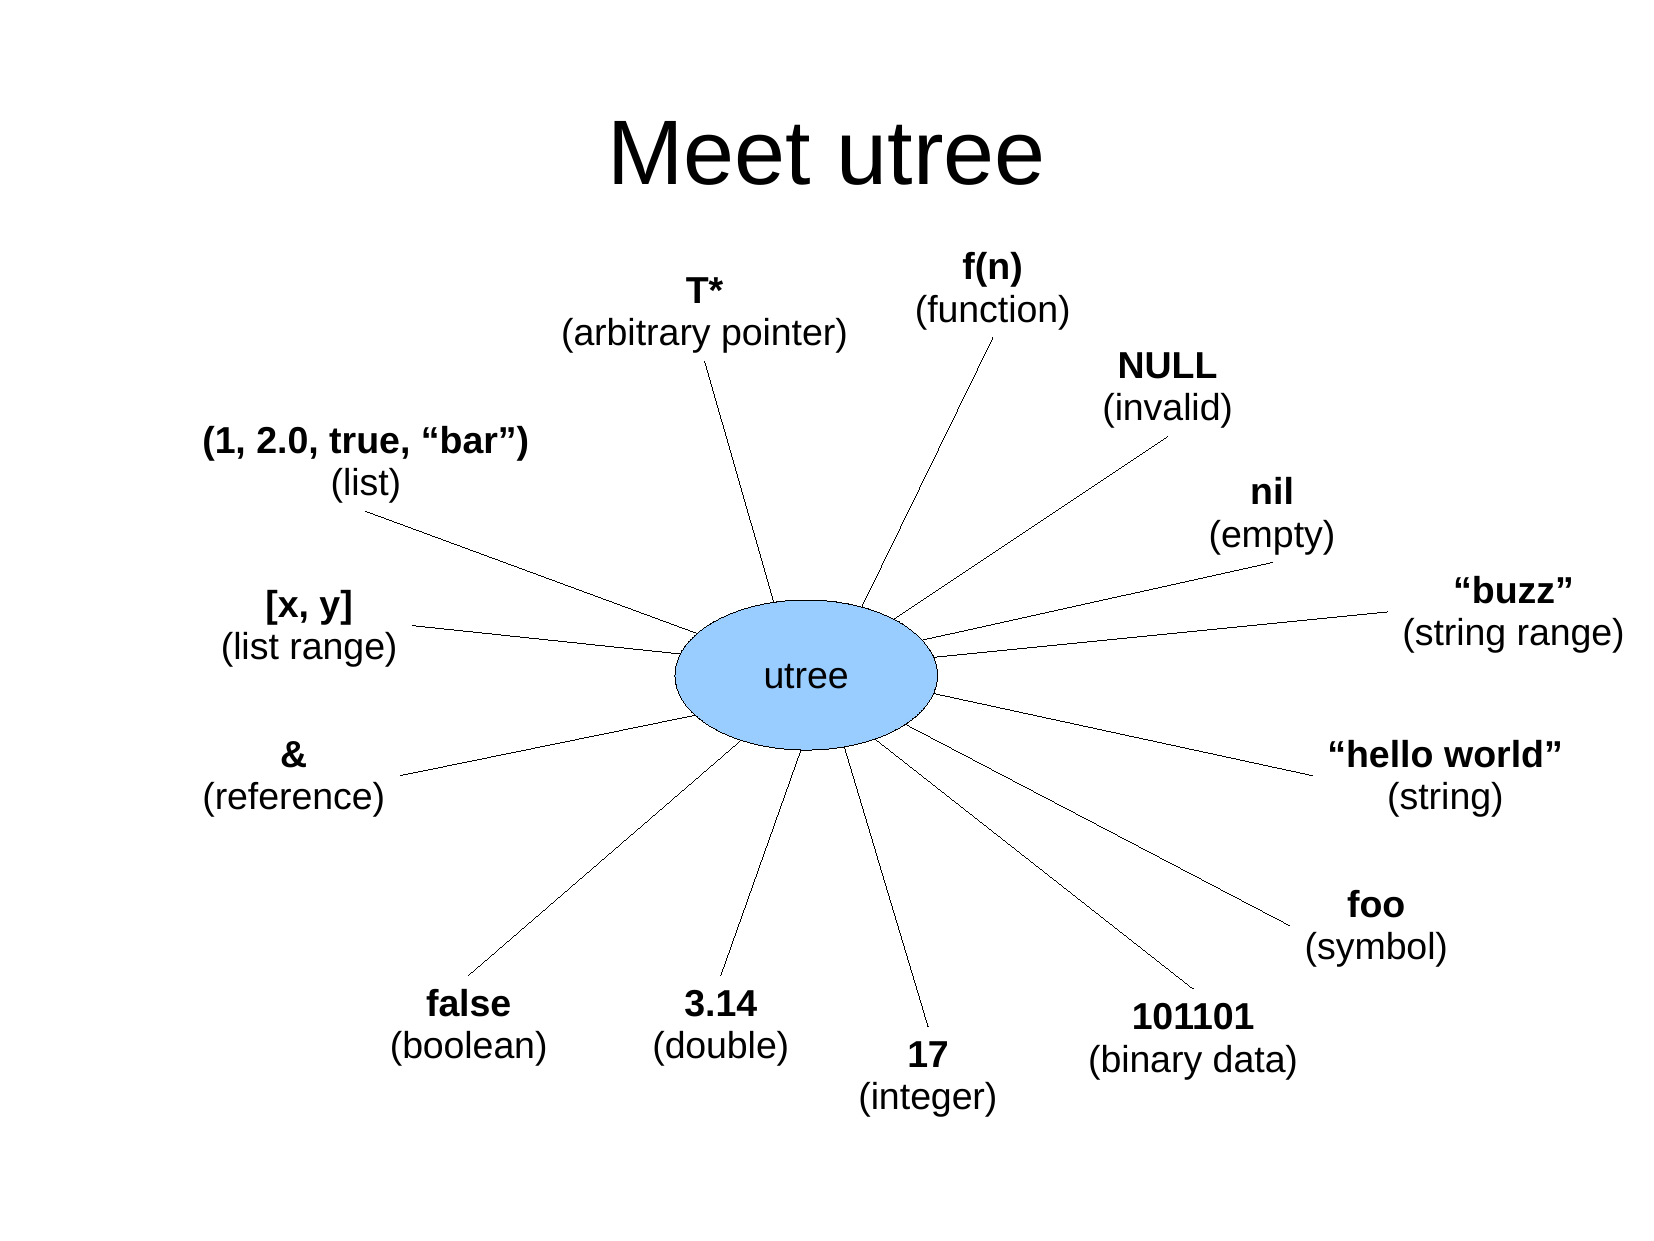

# Meet utree
f(n)
(function)
T*
(arbitrary pointer)
NULL
(invalid)
(1, 2.0, true, “bar”)
(list)
nil
(empty)
“buzz”
(string range)
[x, y]
(list range)
utree
&
(reference)
“hello world”
(string)
foo
(symbol)
false
(boolean)
3.14
(double)
101101
(binary data)
17
(integer)